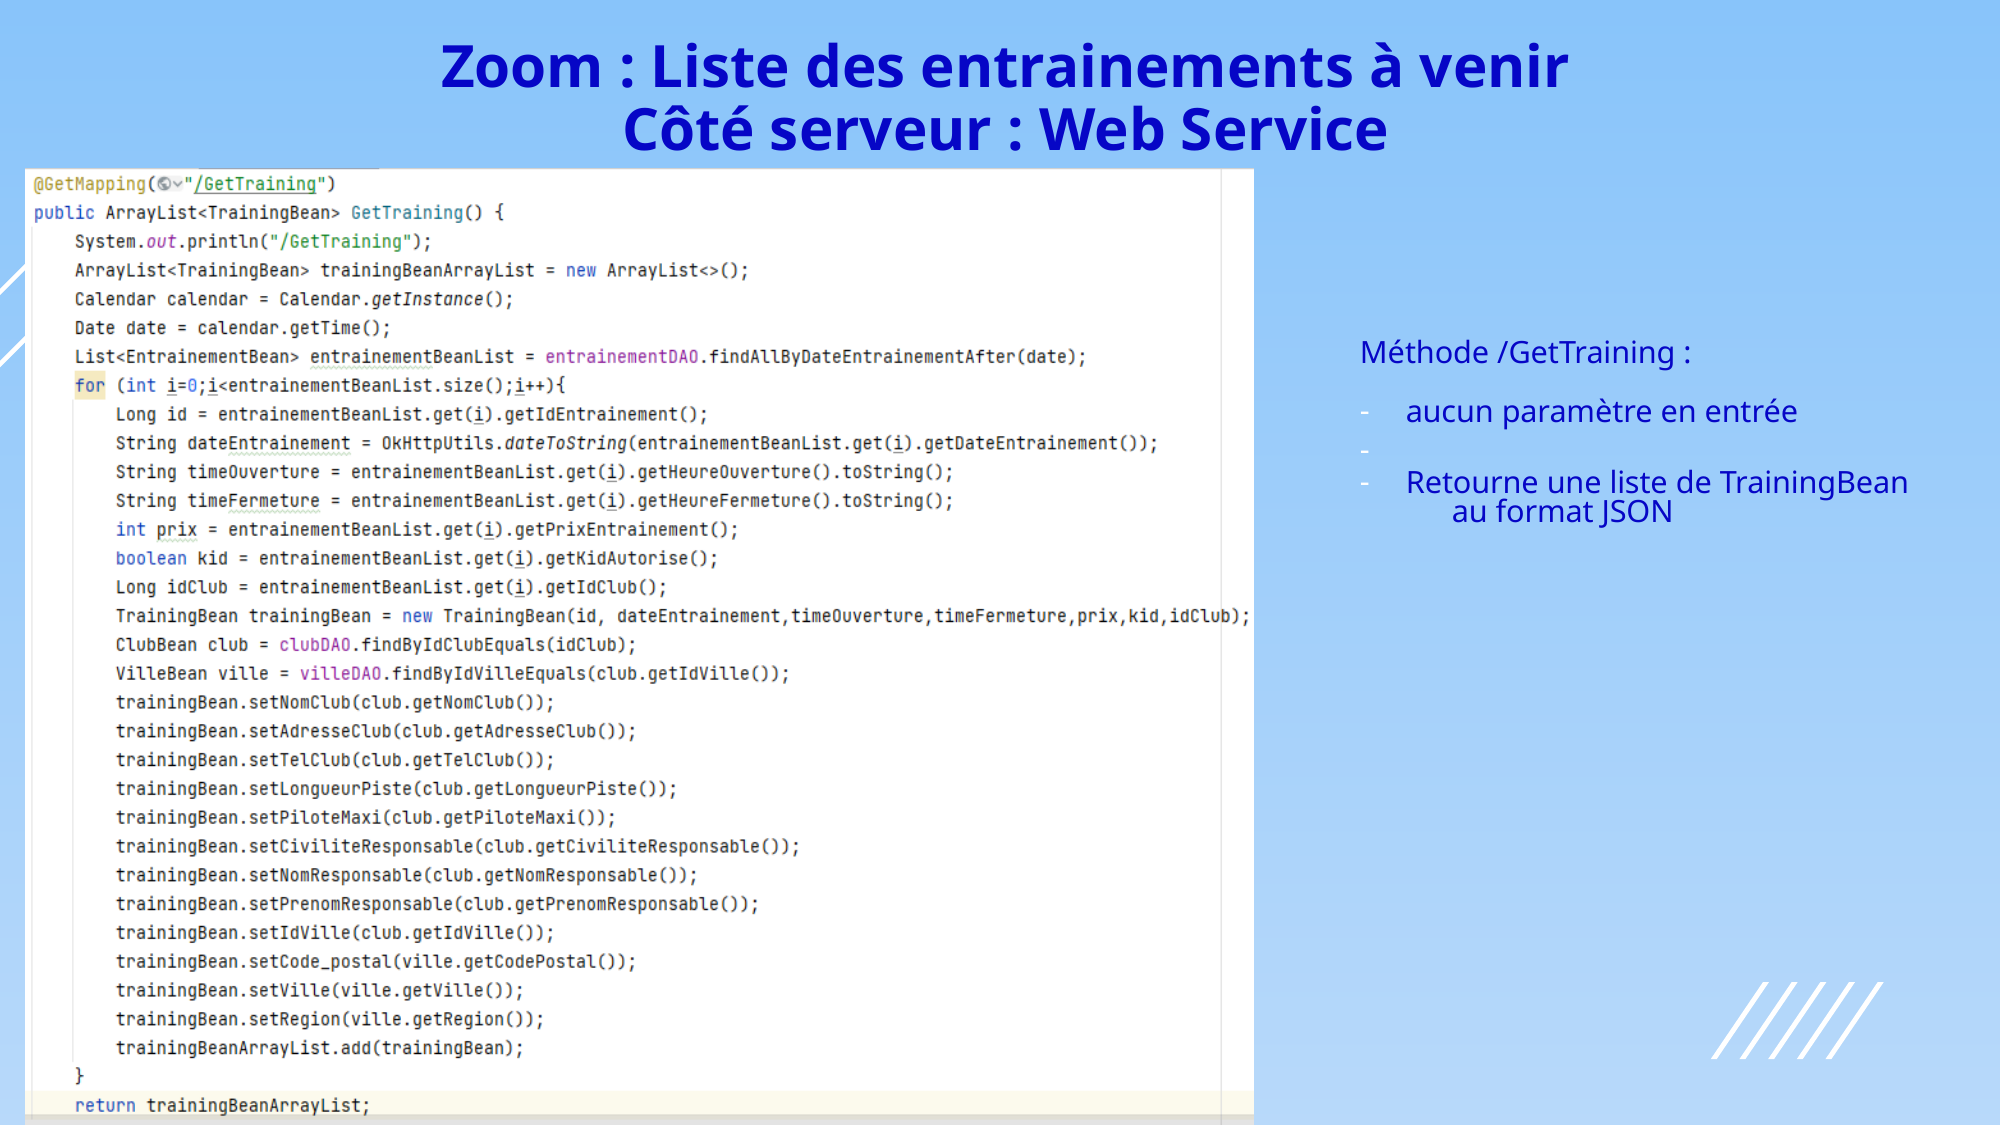

Zoom : Liste des entrainements à venir
Côté serveur : Web Service
Méthode /GetTraining :
aucun paramètre en entrée
Retourne une liste de TrainingBean au format JSON